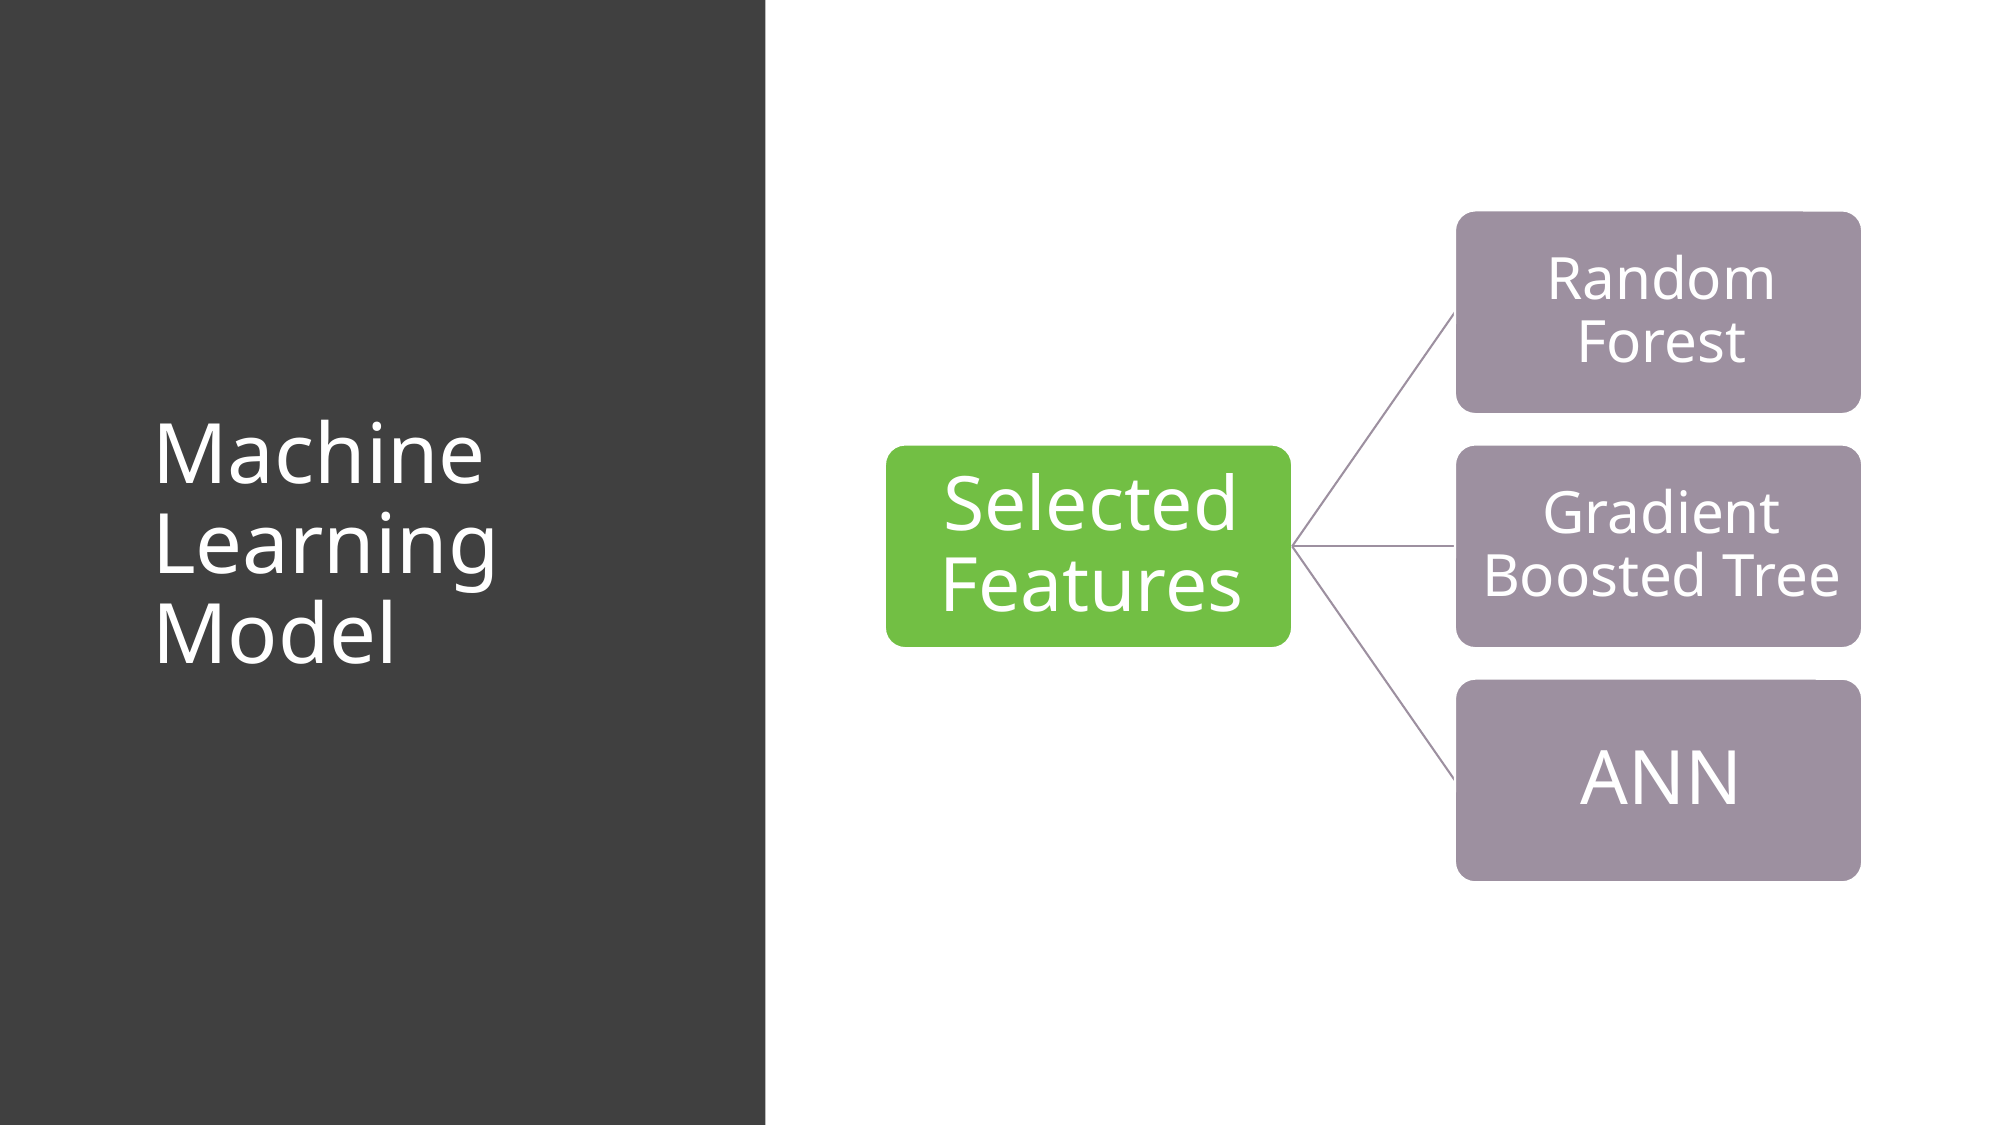

# Machine Learning Model
Random Forest
Selected Features
Gradient Boosted Tree
ANN